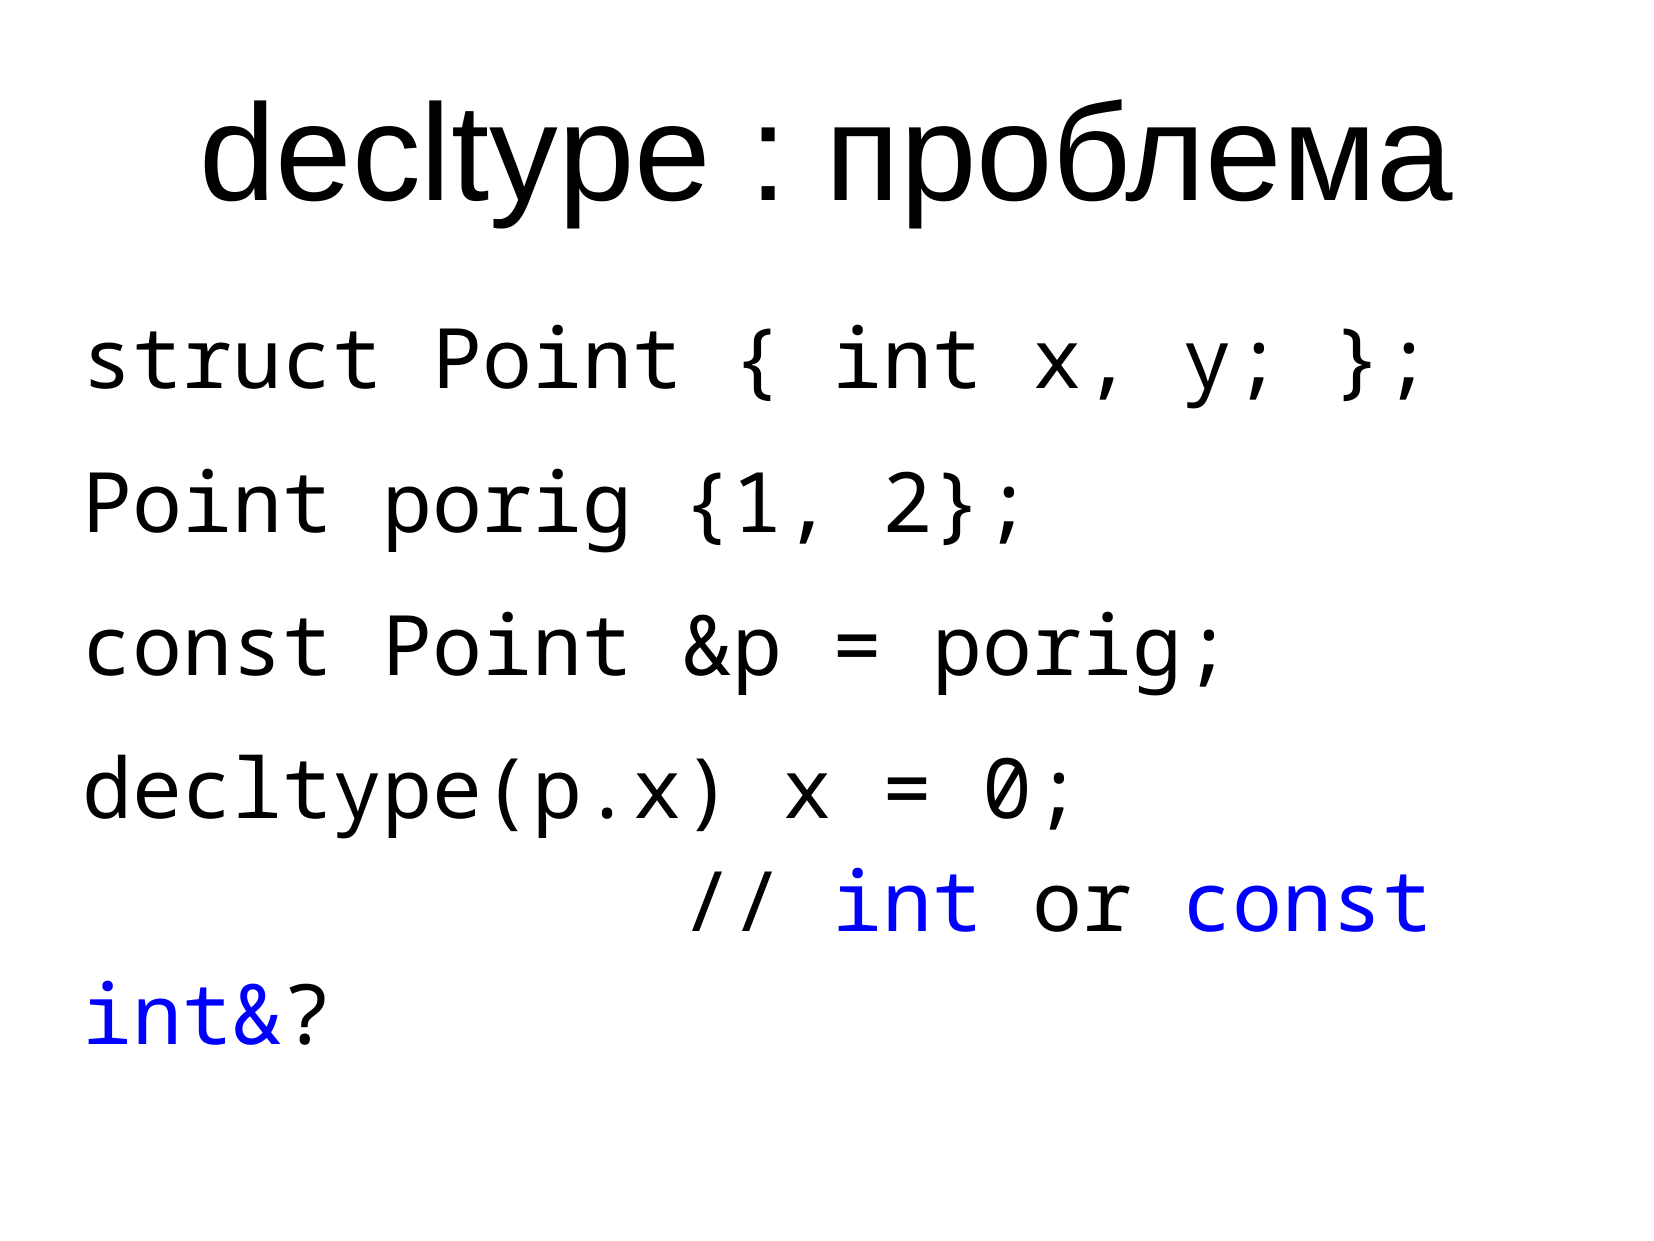

# decltype : проблема
struct Point { int x, y; };
Point porig {1, 2};
const Point &p = porig;
decltype(p.x) x = 0;
 // int or const int&?